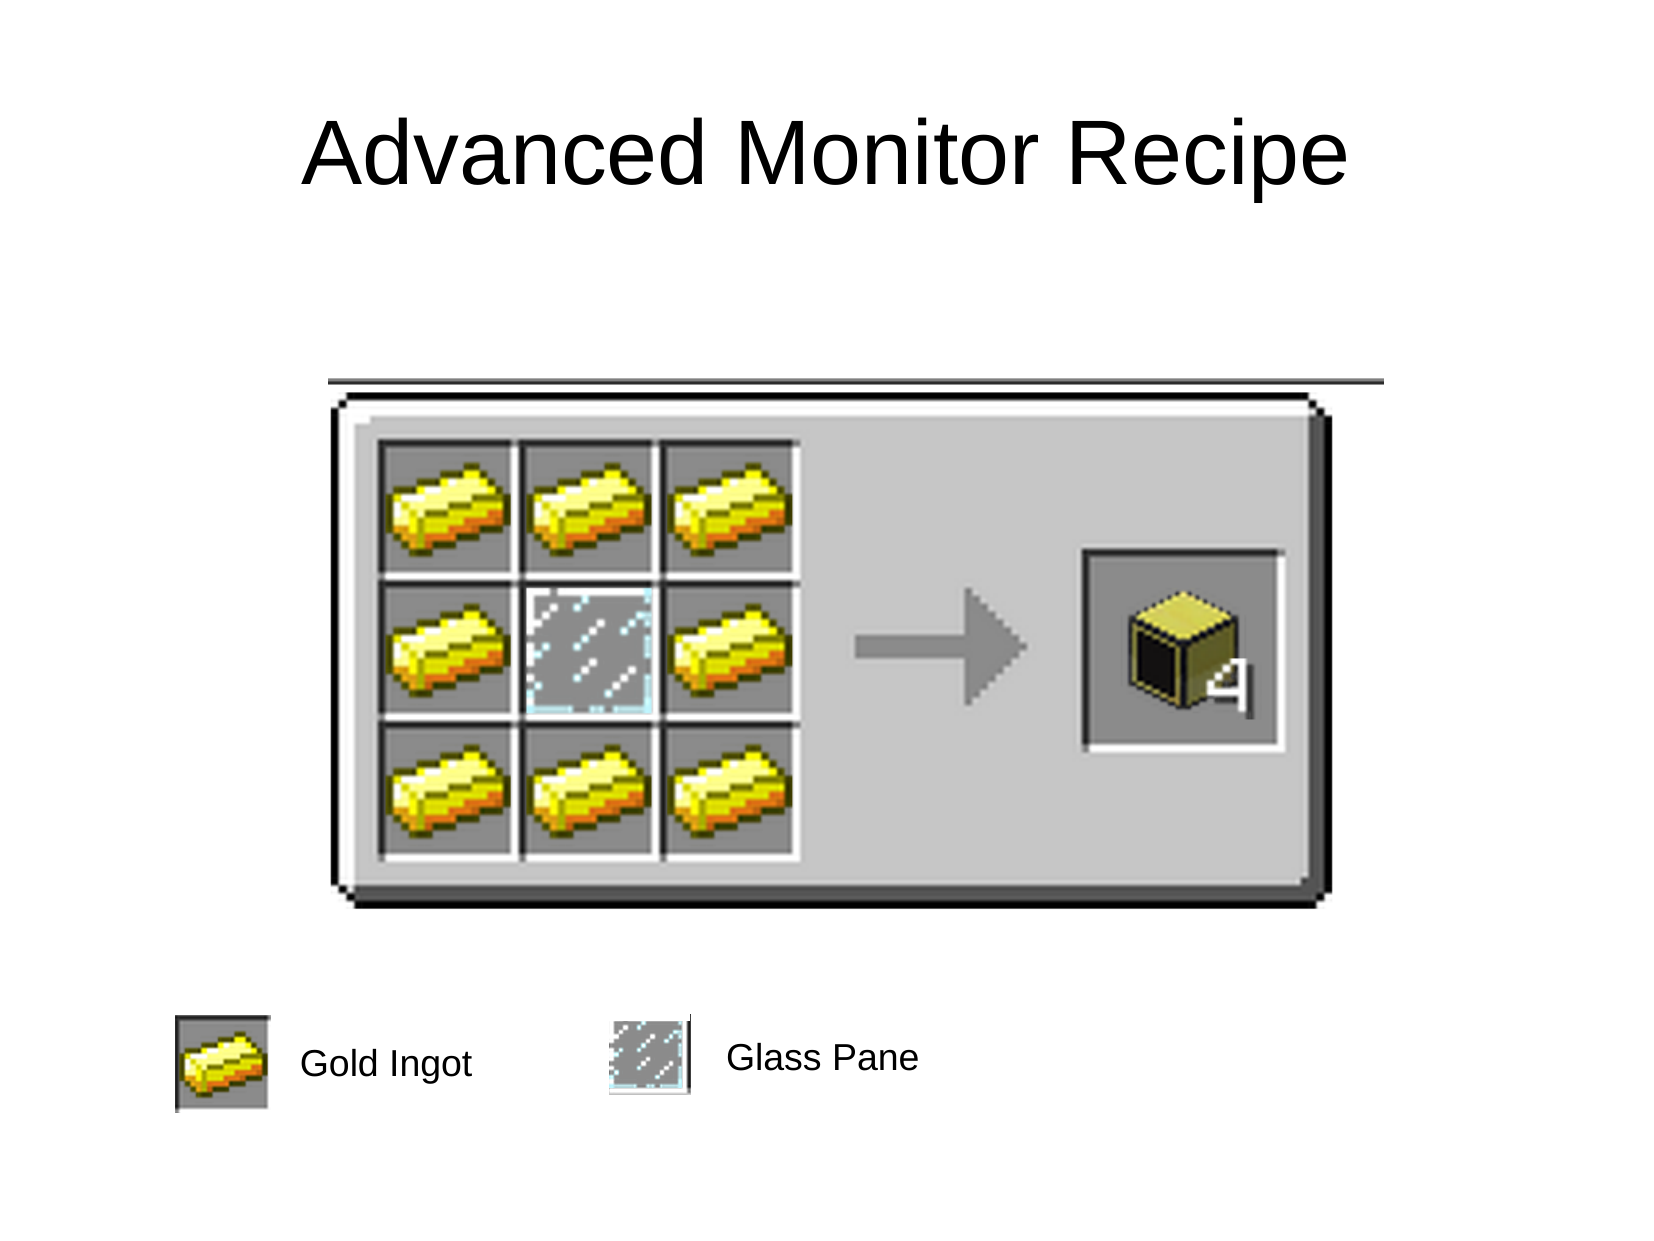

# Advanced Monitor Recipe
Glass Pane
Gold Ingot